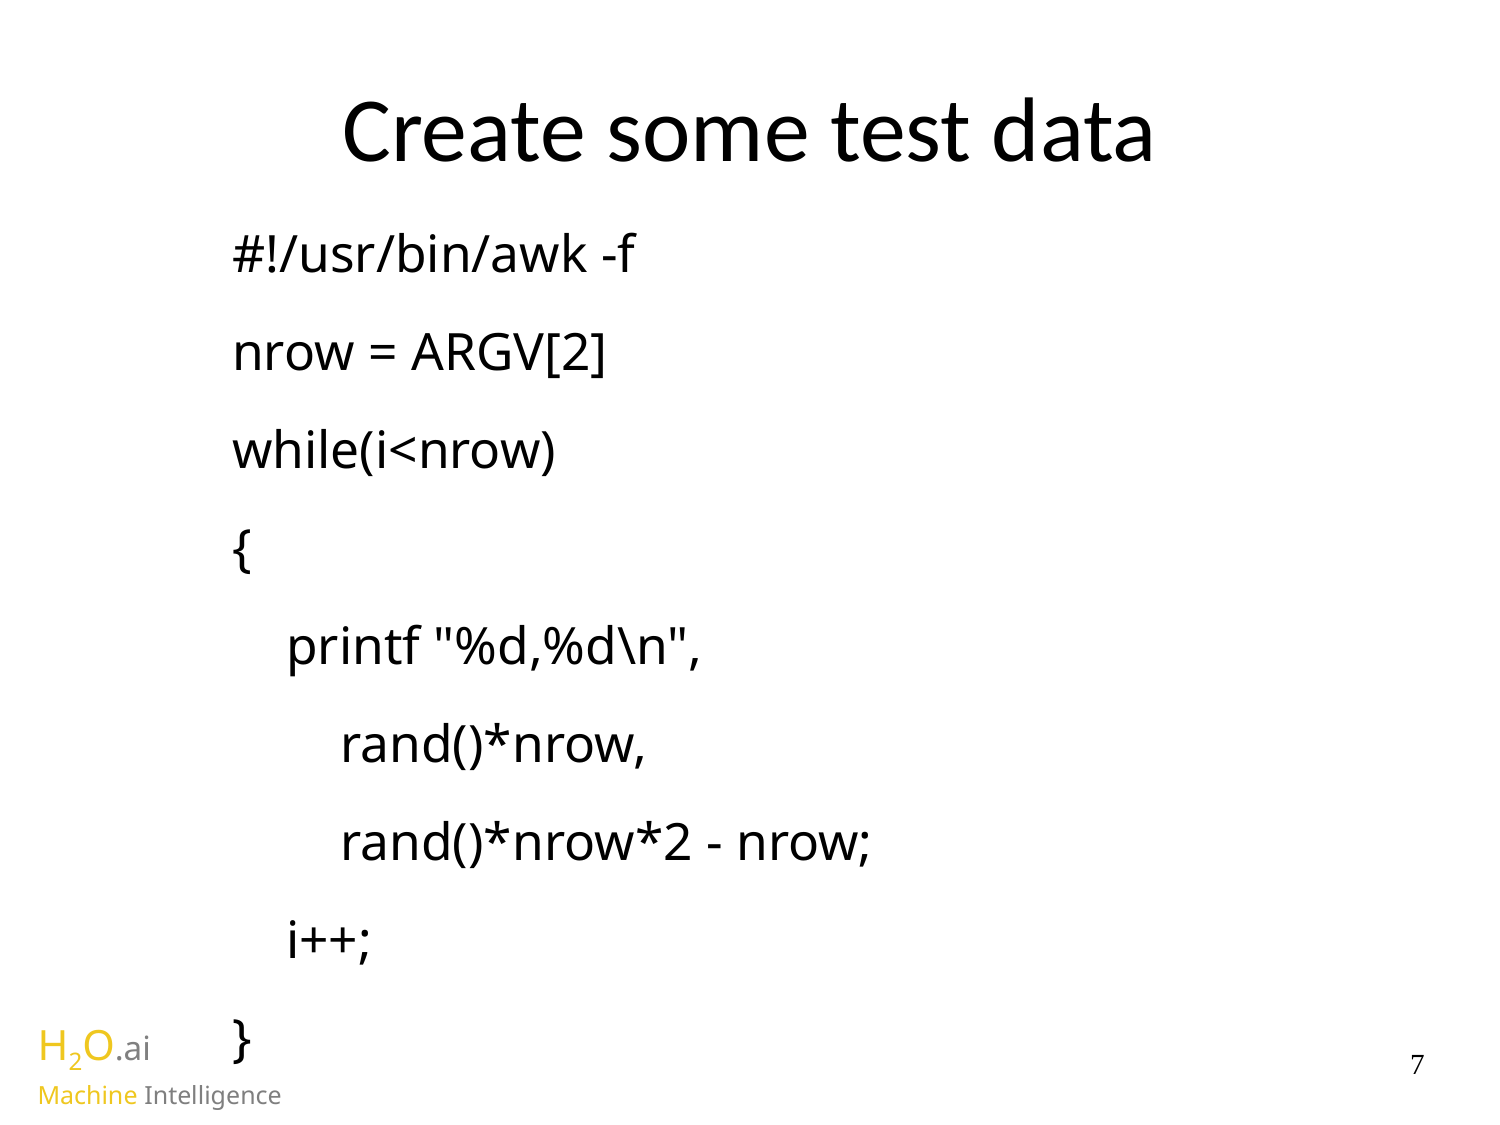

# Create some test data
#!/usr/bin/awk -f
nrow = ARGV[2]
while(i<nrow)
{
 printf "%d,%d\n",
 rand()*nrow,
 rand()*nrow*2 - nrow;
 i++;
}
7